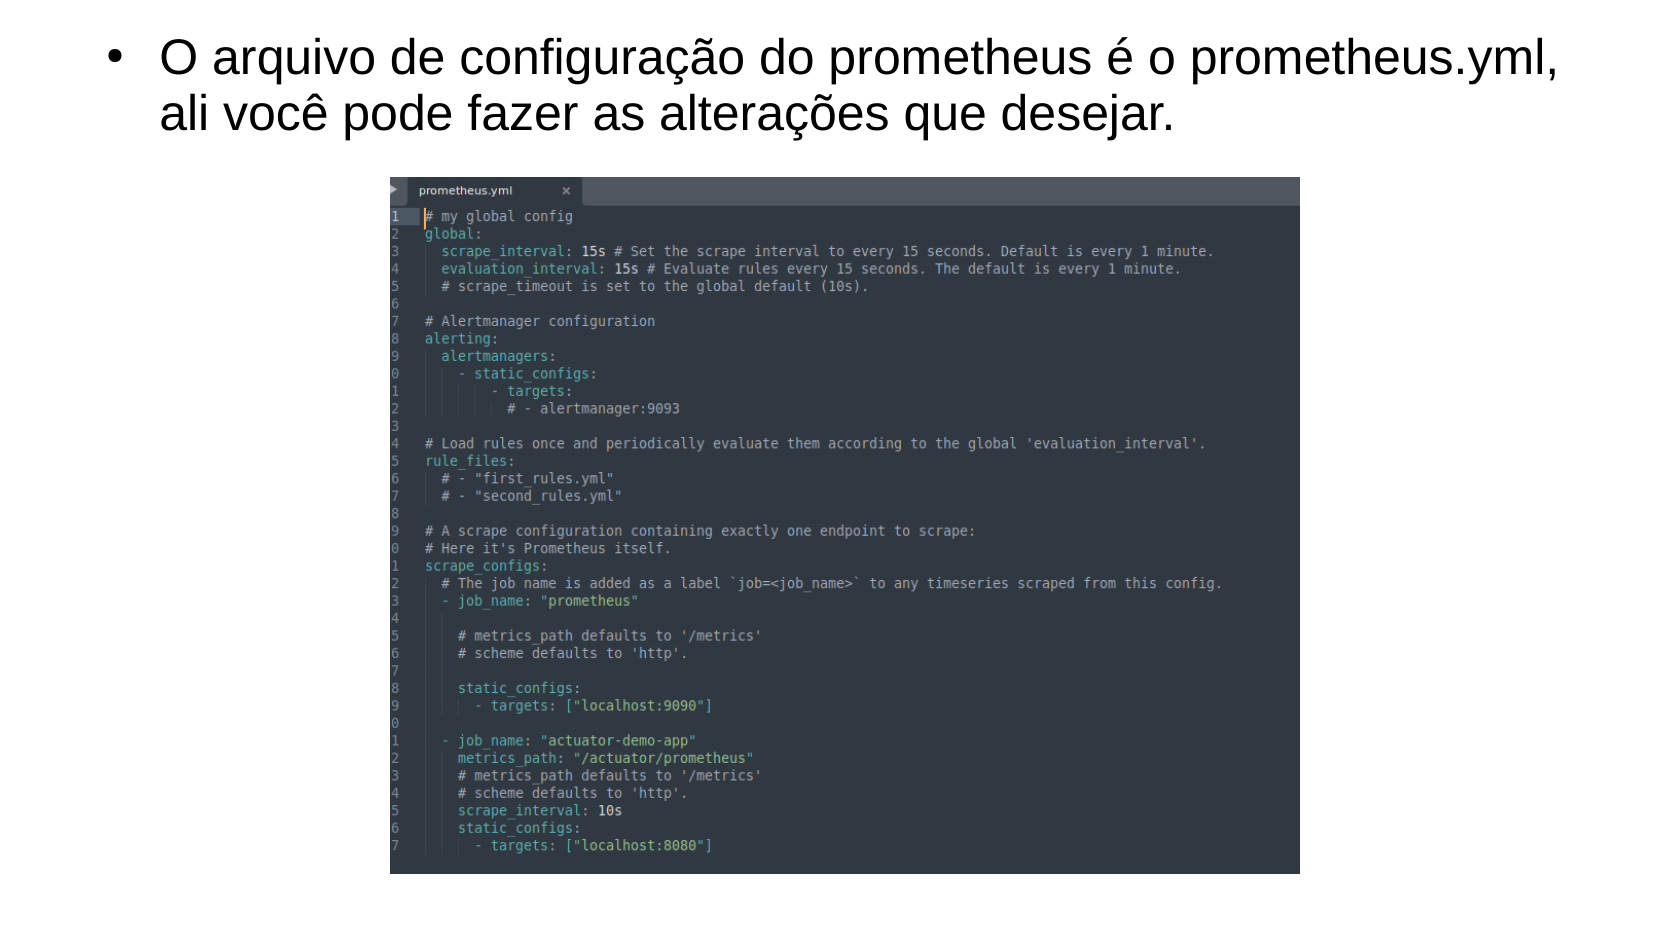

# O arquivo de configuração do prometheus é o prometheus.yml, ali você pode fazer as alterações que desejar.